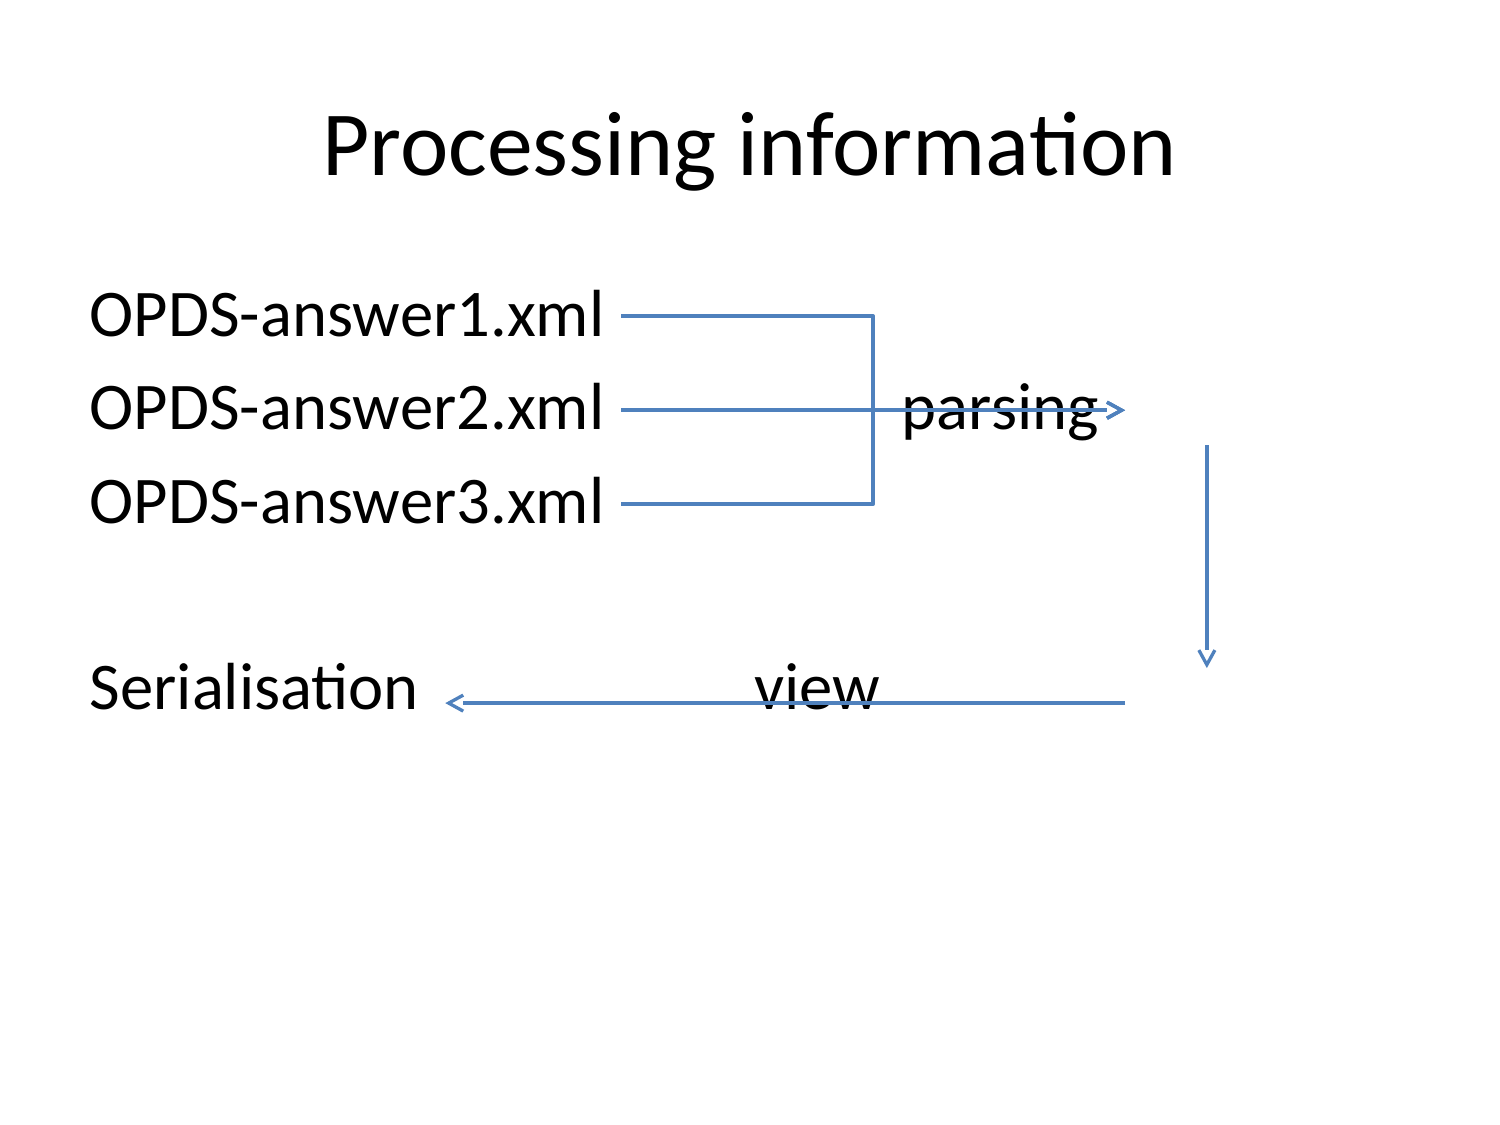

# Processing information
OPDS-answer1.xml
OPDS-answer2.xml 				parsing
OPDS-answer3.xml
Serialisation					view